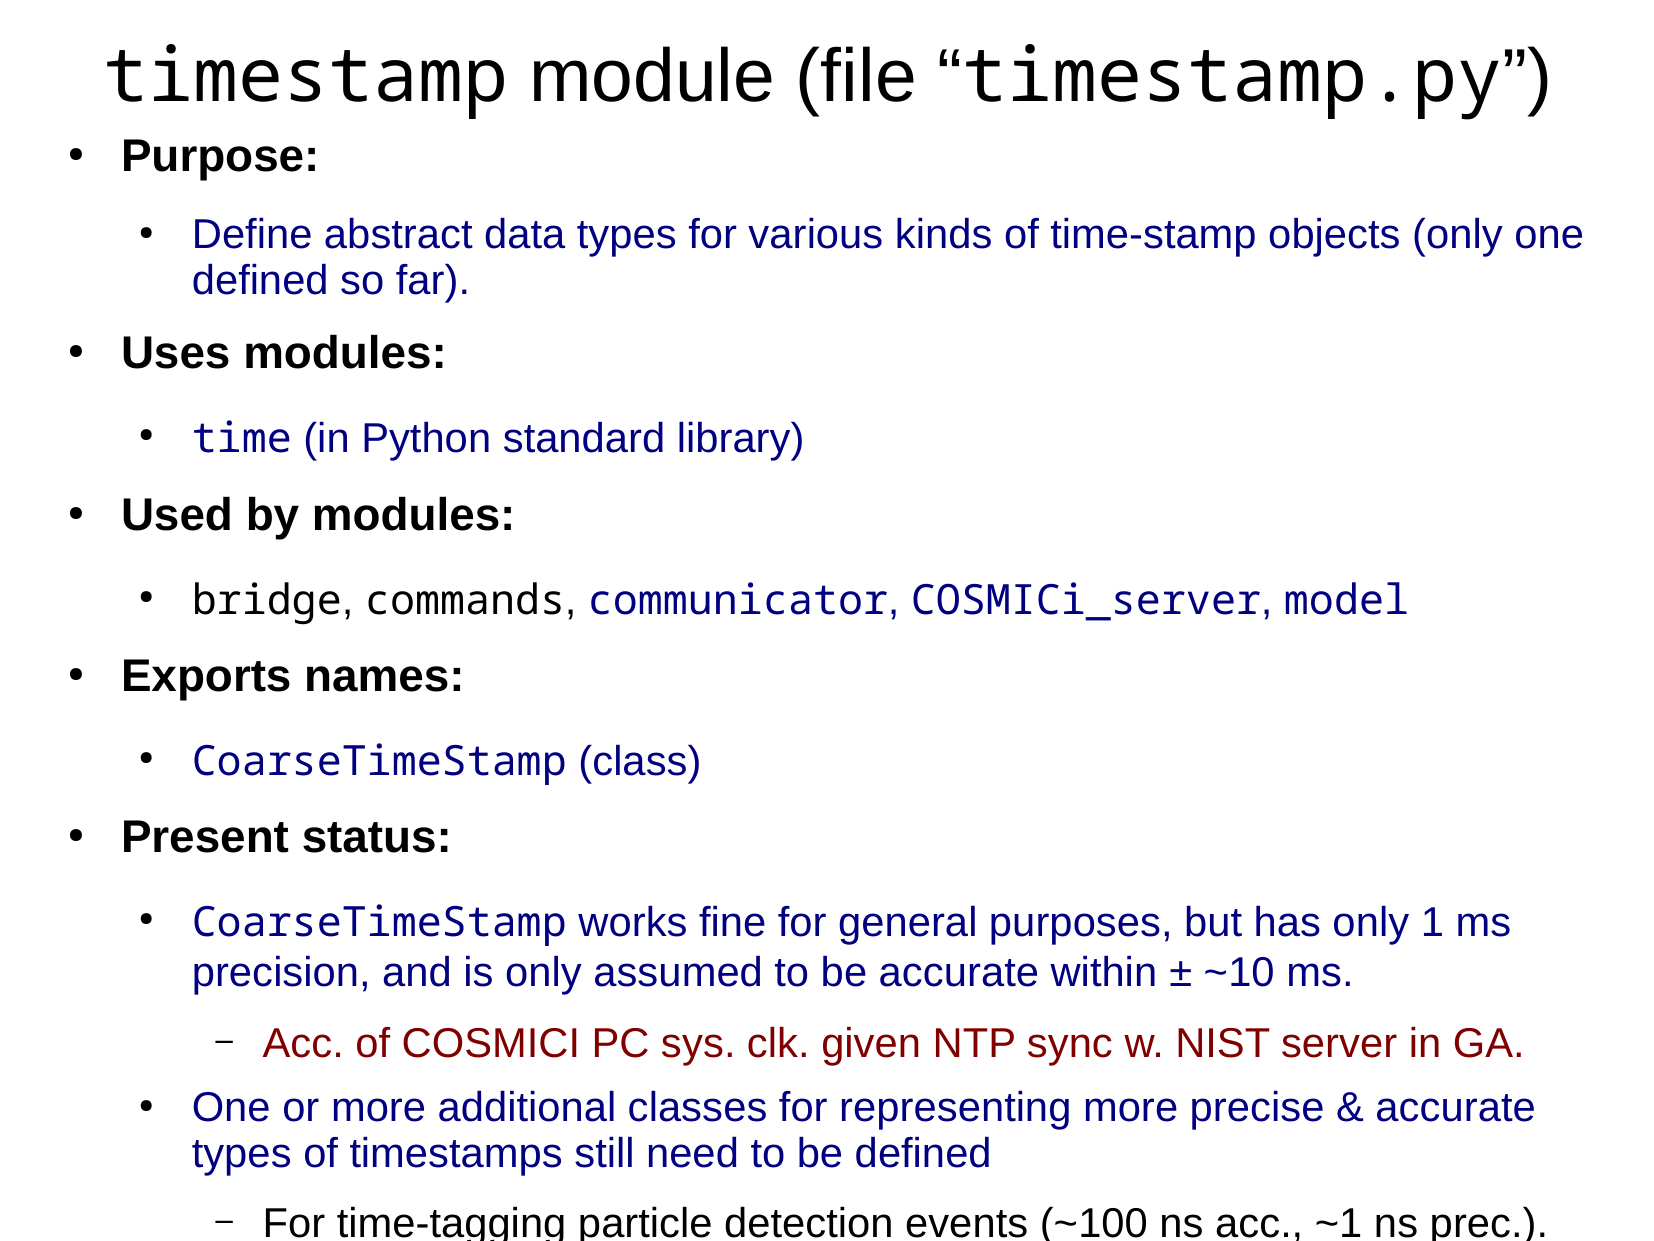

# timestamp module (file “timestamp.py”)
Purpose:
Define abstract data types for various kinds of time-stamp objects (only one defined so far).
Uses modules:
time (in Python standard library)
Used by modules:
bridge, commands, communicator, COSMICi_server, model
Exports names:
CoarseTimeStamp (class)
Present status:
CoarseTimeStamp works fine for general purposes, but has only 1 ms precision, and is only assumed to be accurate within ± ~10 ms.
Acc. of COSMICI PC sys. clk. given NTP sync w. NIST server in GA.
One or more additional classes for representing more precise & accurate types of timestamps still need to be defined
For time-tagging particle detection events (~100 ns acc., ~1 ns prec.).